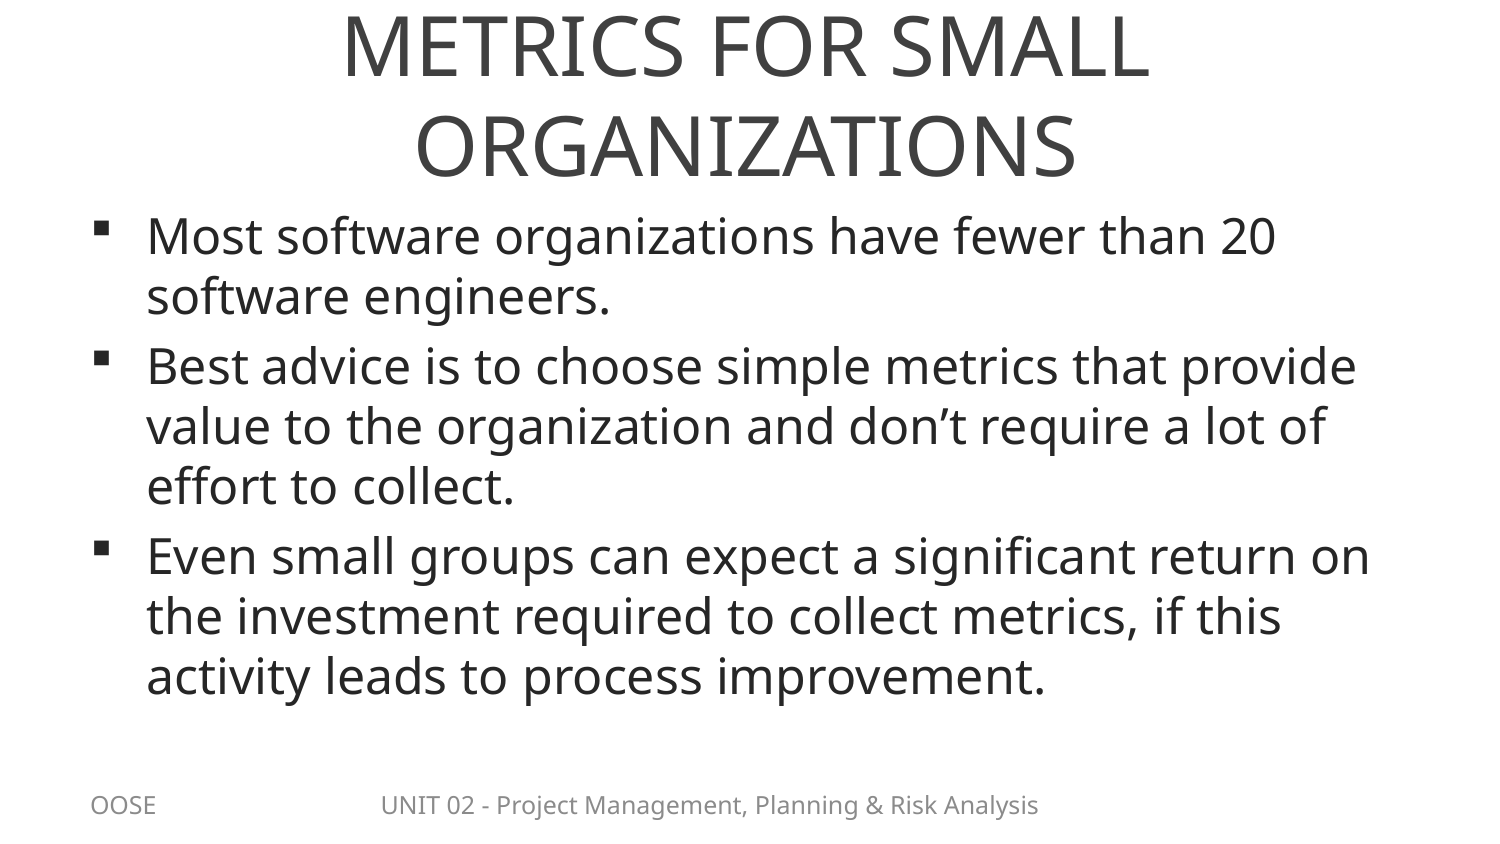

# Metrics for Small Organizations
Most software organizations have fewer than 20 software engineers.
Best advice is to choose simple metrics that provide value to the organization and don’t require a lot of effort to collect.
Even small groups can expect a significant return on the investment required to collect metrics, if this activity leads to process improvement.
OOSE
UNIT 02 - Project Management, Planning & Risk Analysis